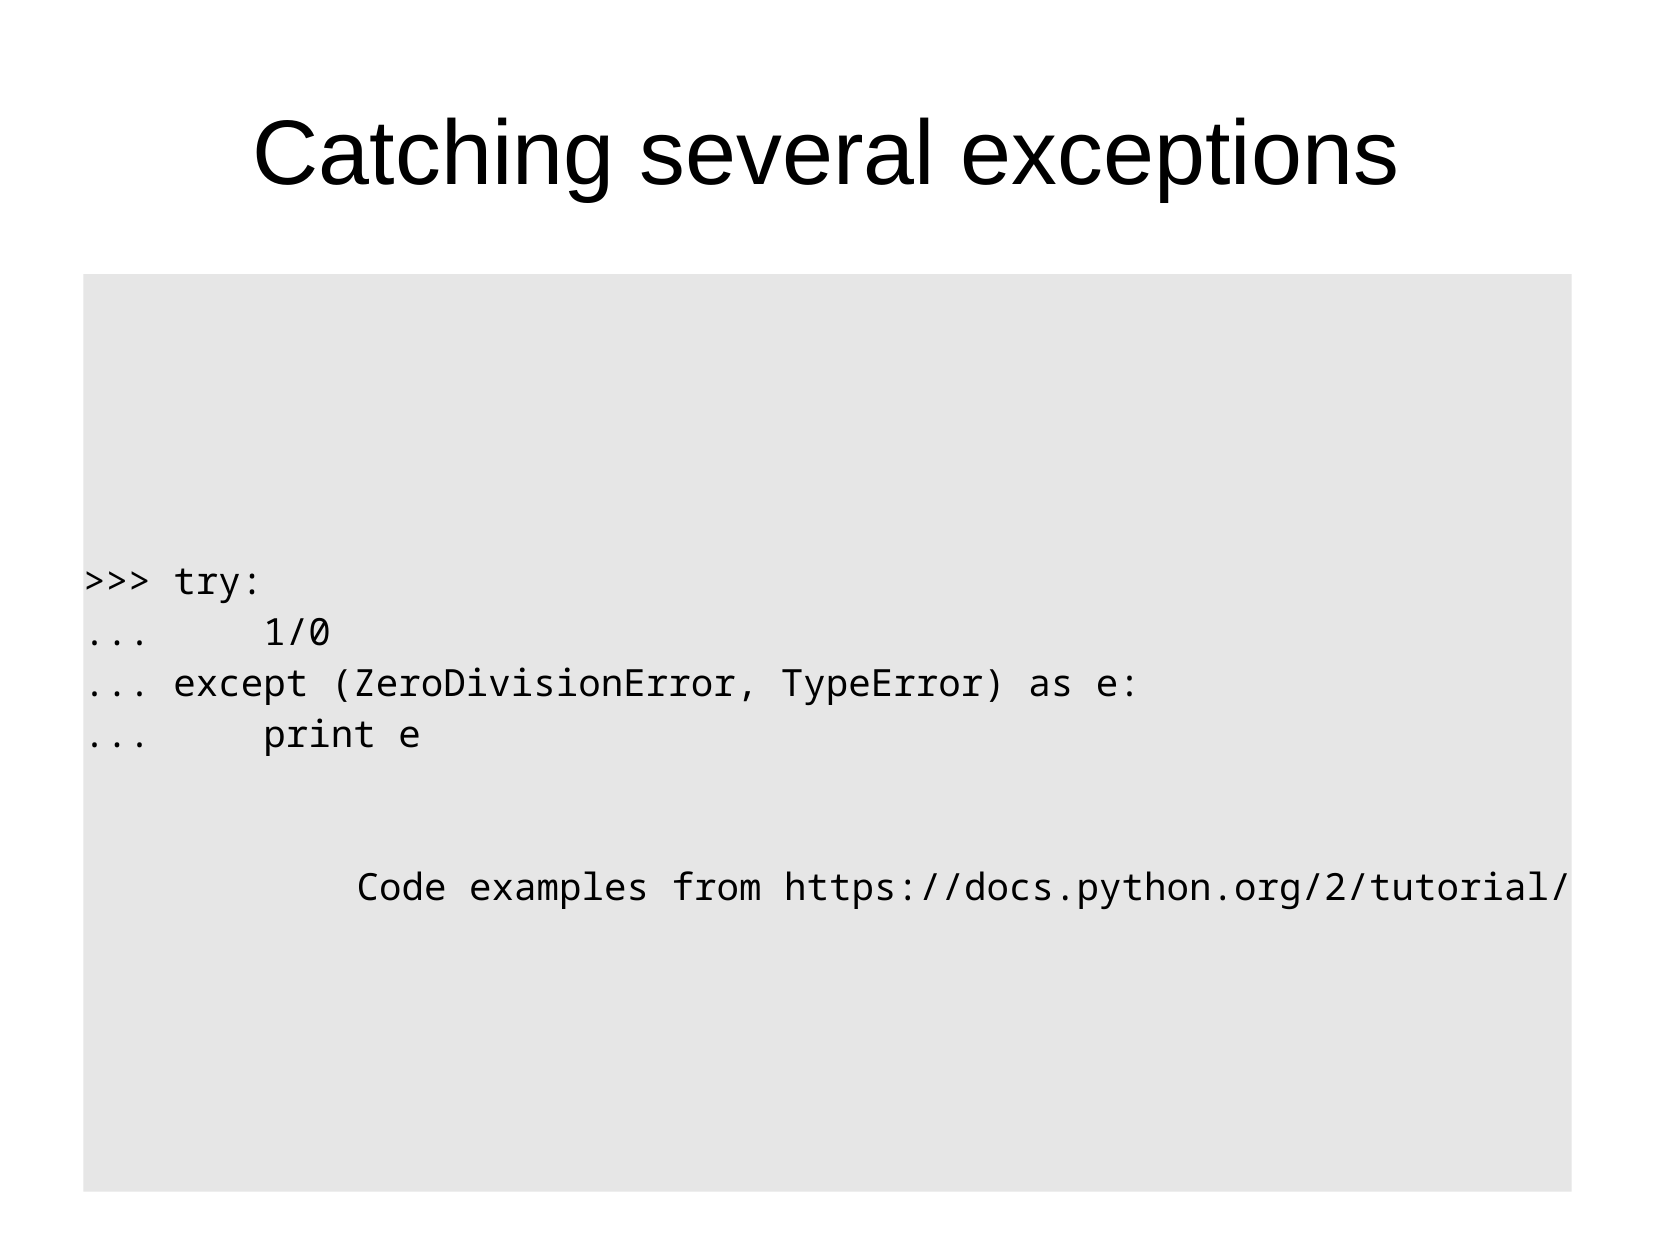

# Catching several exceptions
>>> try:
... 1/0
... except (ZeroDivisionError, TypeError) as e:
... print e
Code examples from https://docs.python.org/2/tutorial/